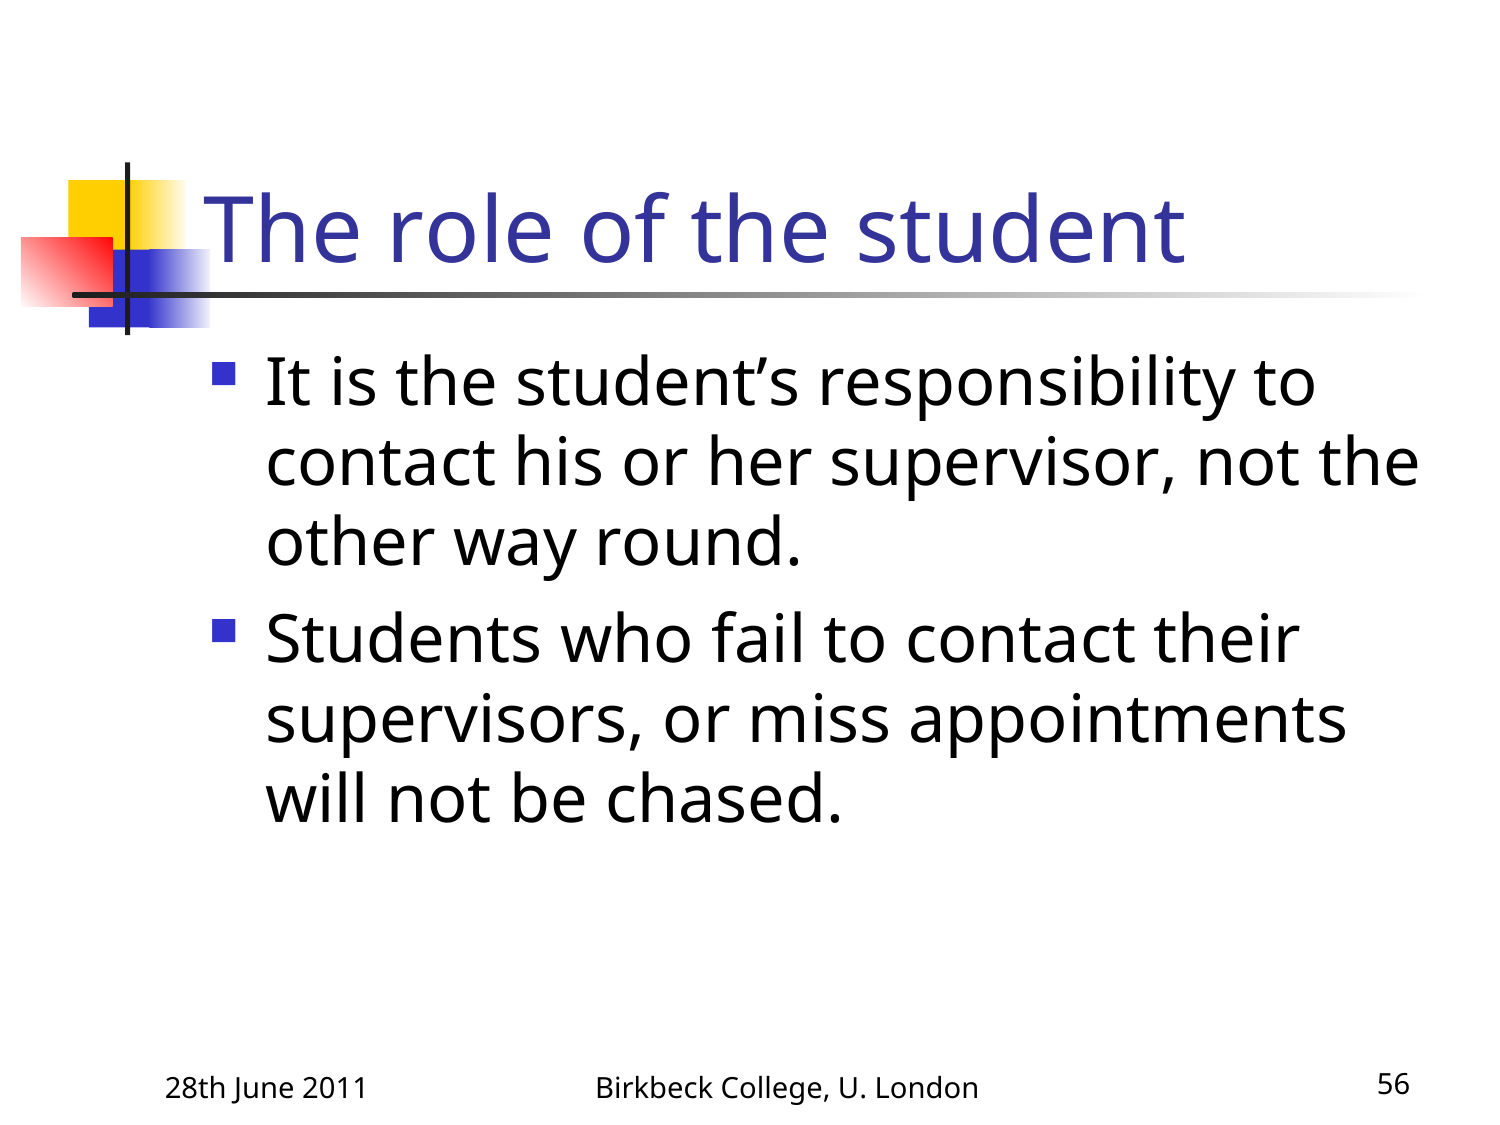

# The role of the student
It is the student’s responsibility to contact his or her supervisor, not the other way round.
Students who fail to contact their supervisors, or miss appointments will not be chased.
28th June 2011
Birkbeck College, U. London